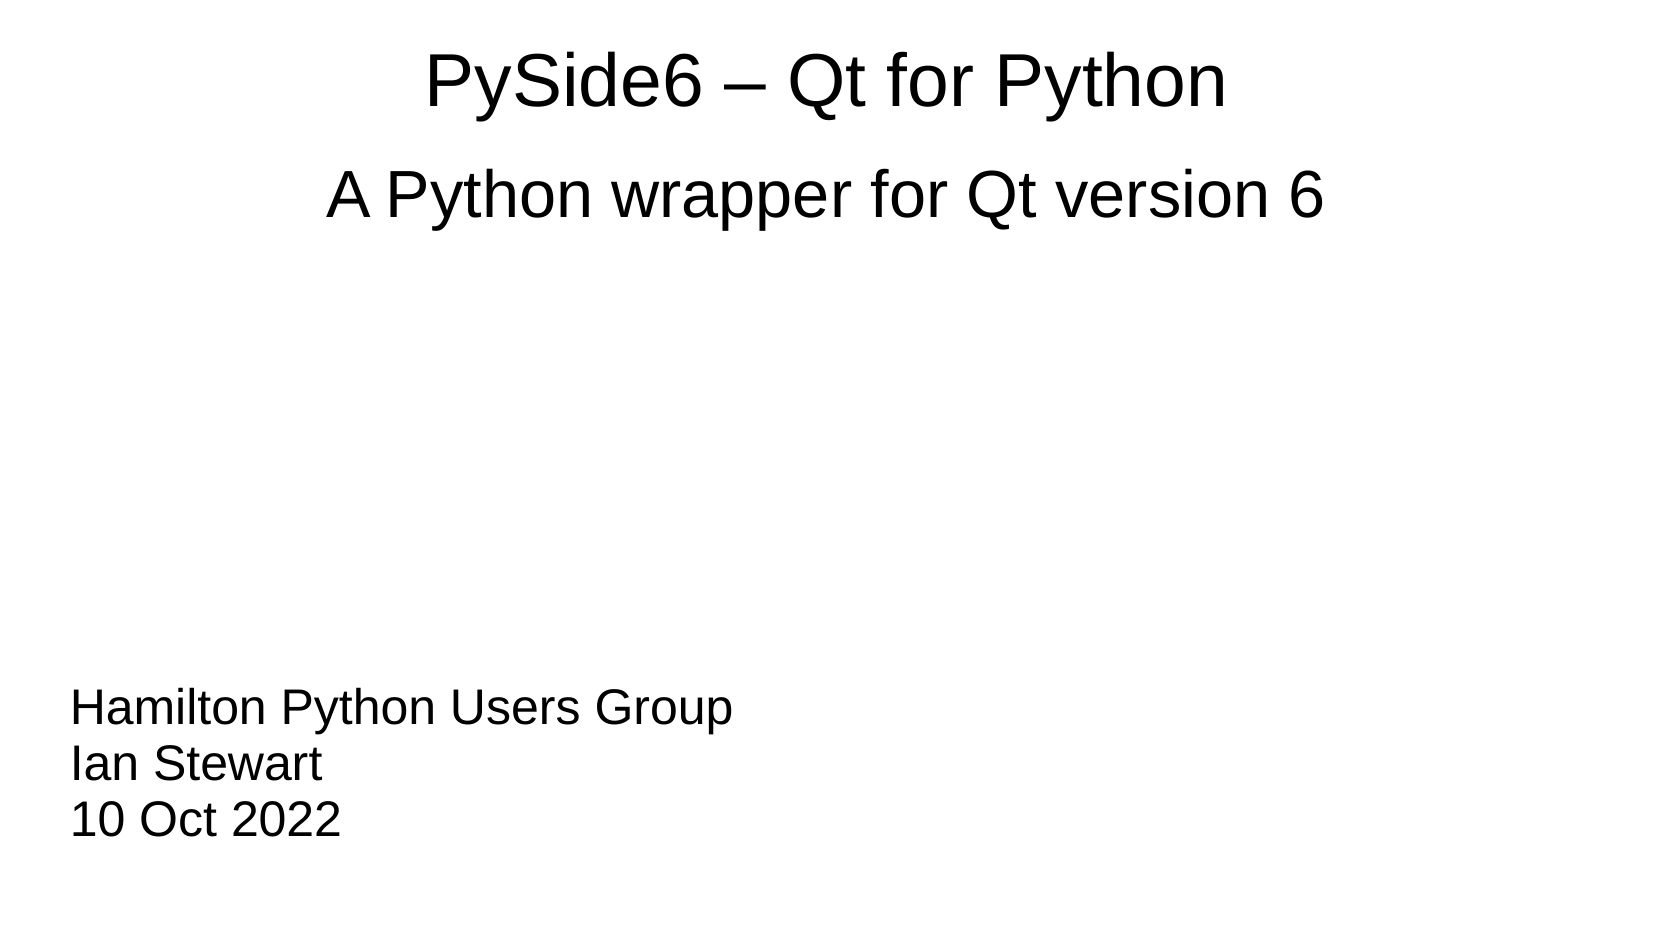

# PySide6 – Qt for Python
A Python wrapper for Qt version 6
Hamilton Python Users Group
Ian Stewart
10 Oct 2022